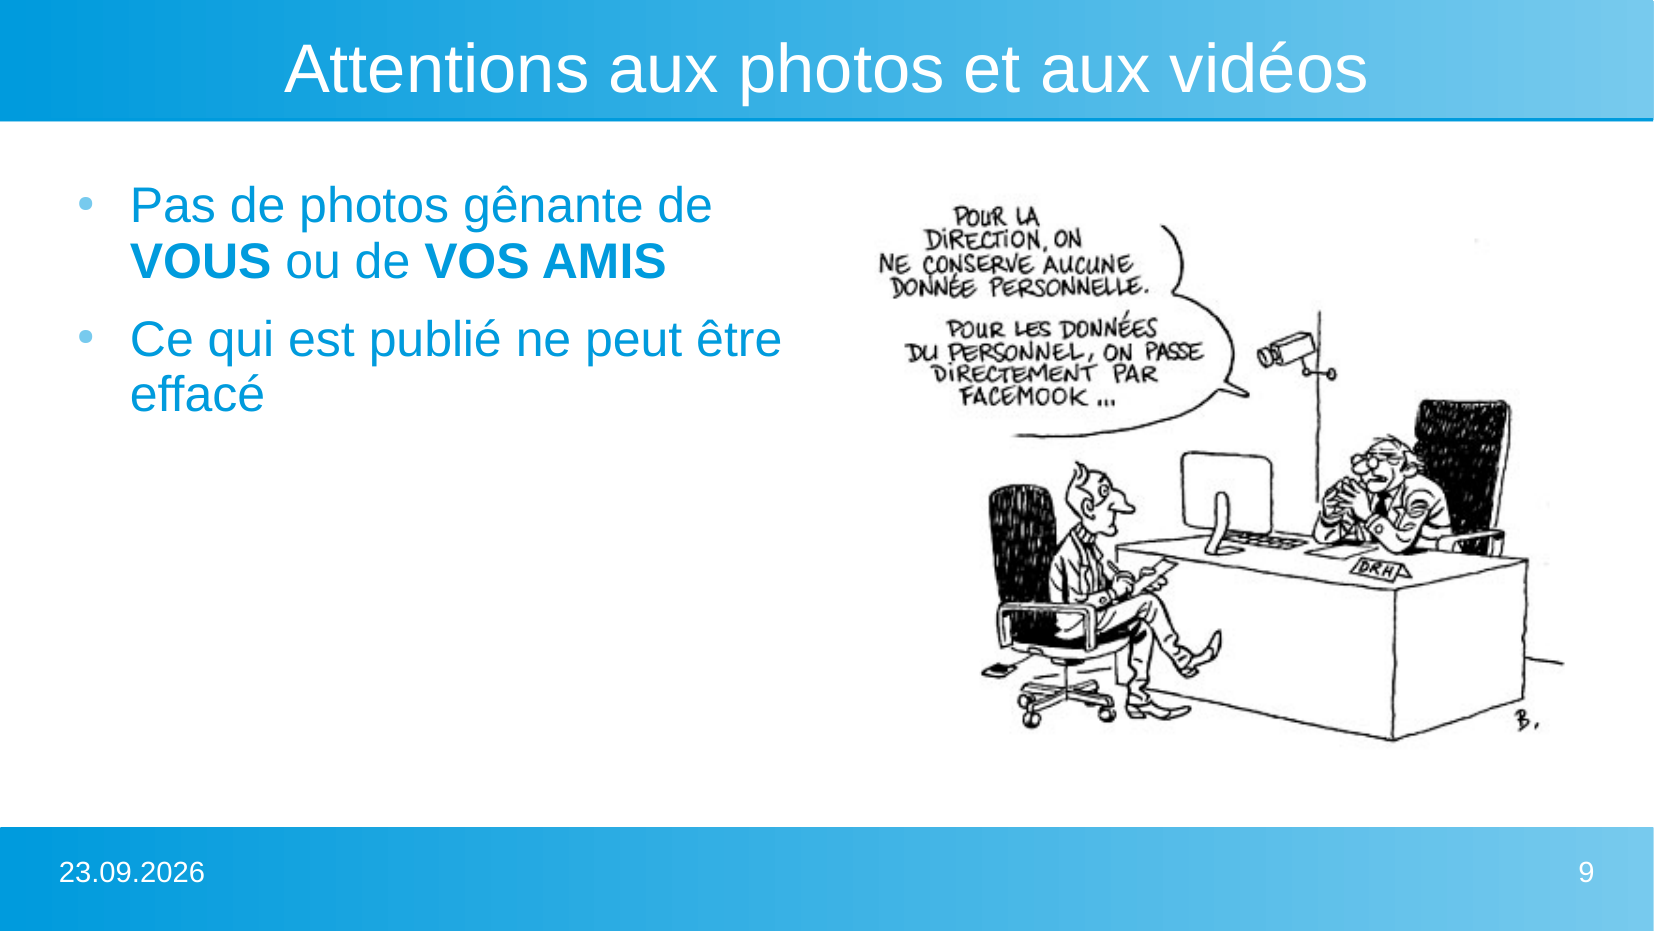

# Attentions aux photos et aux vidéos
Pas de photos gênante de VOUS ou de VOS AMIS
Ce qui est publié ne peut être effacé
9